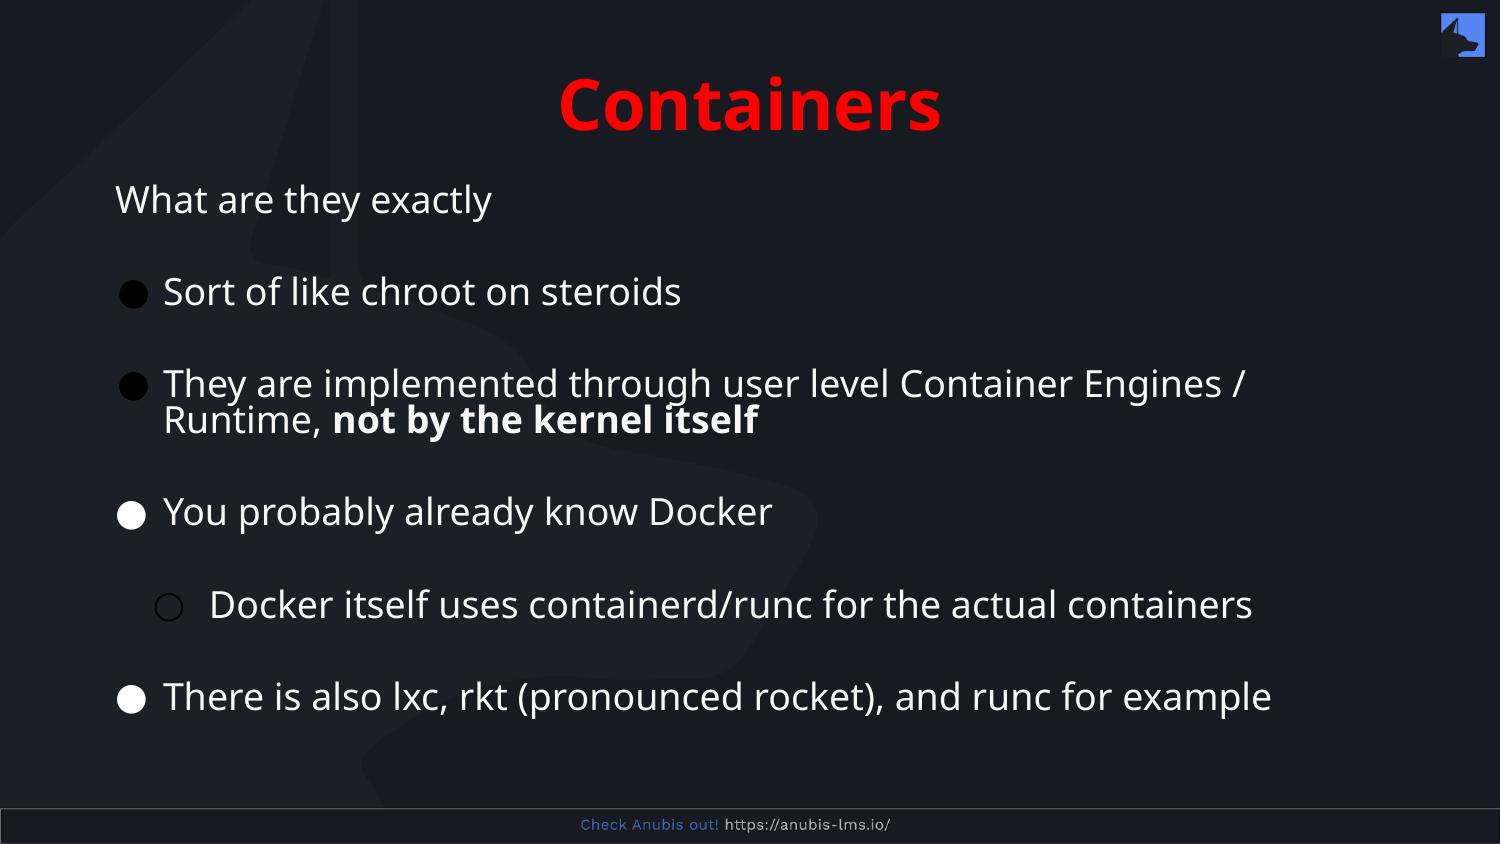

# Containers
What are they exactly
Sort of like chroot on steroids
They are implemented through user level Container Engines / Runtime, not by the kernel itself
You probably already know Docker
Docker itself uses containerd/runc for the actual containers
There is also lxc, rkt (pronounced rocket), and runc for example